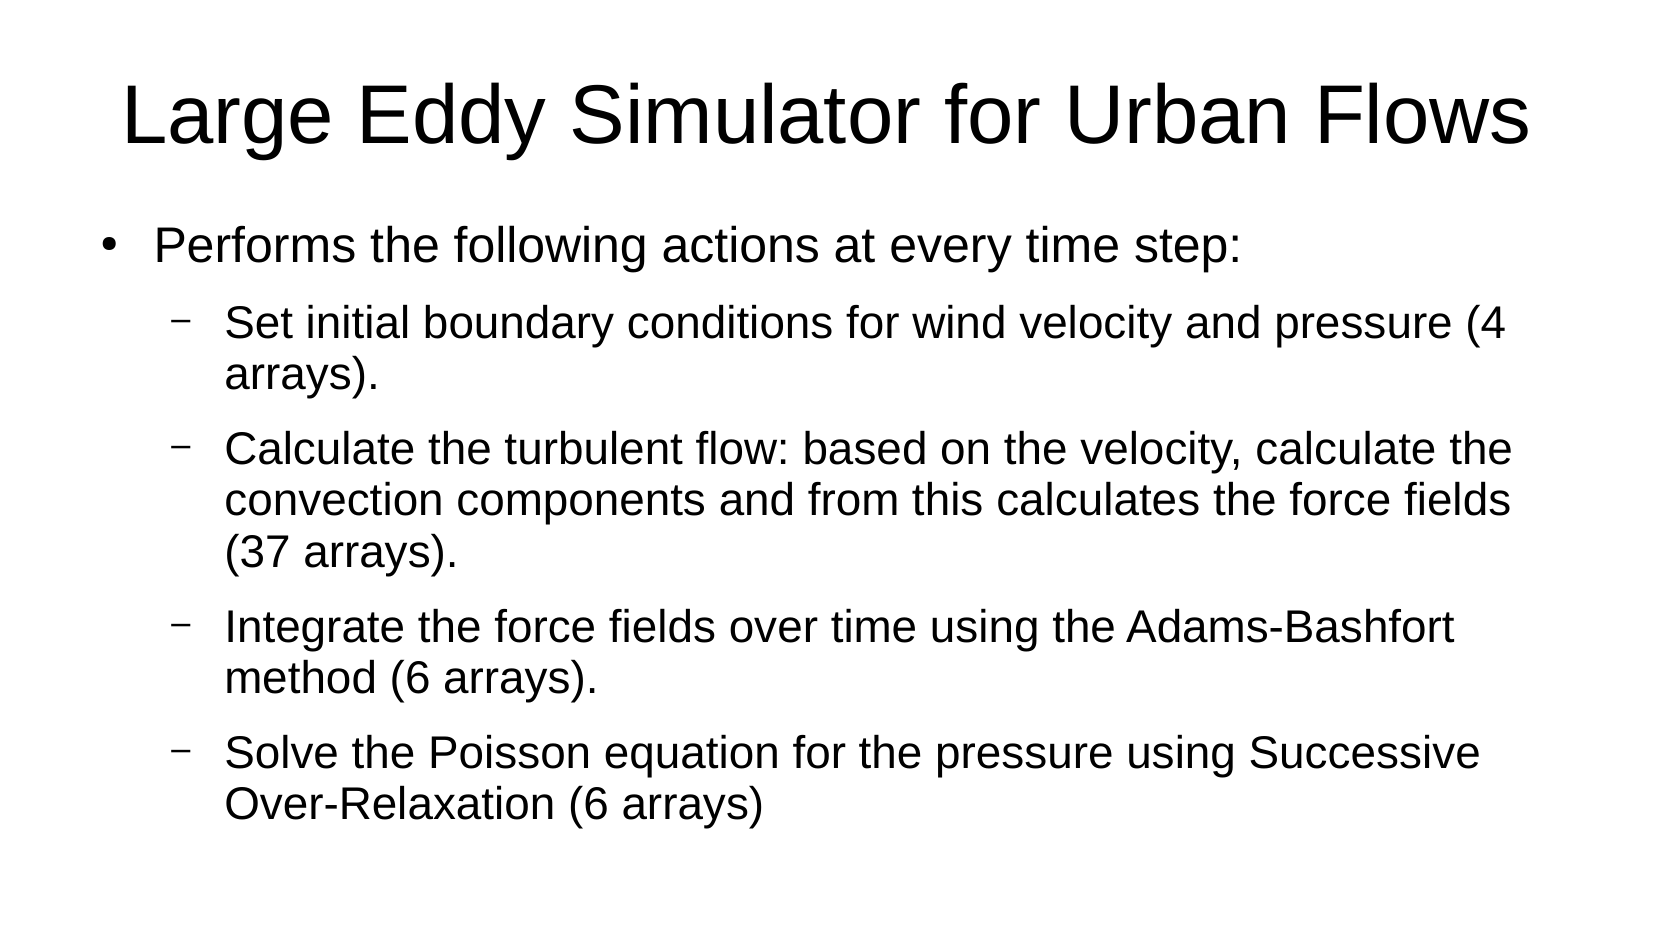

# Large Eddy Simulator for Urban Flows
Performs the following actions at every time step:
Set initial boundary conditions for wind velocity and pressure (4 arrays).
Calculate the turbulent flow: based on the velocity, calculate the convection components and from this calculates the force fields (37 arrays).
Integrate the force fields over time using the Adams-Bashfort method (6 arrays).
Solve the Poisson equation for the pressure using Successive Over-Relaxation (6 arrays)